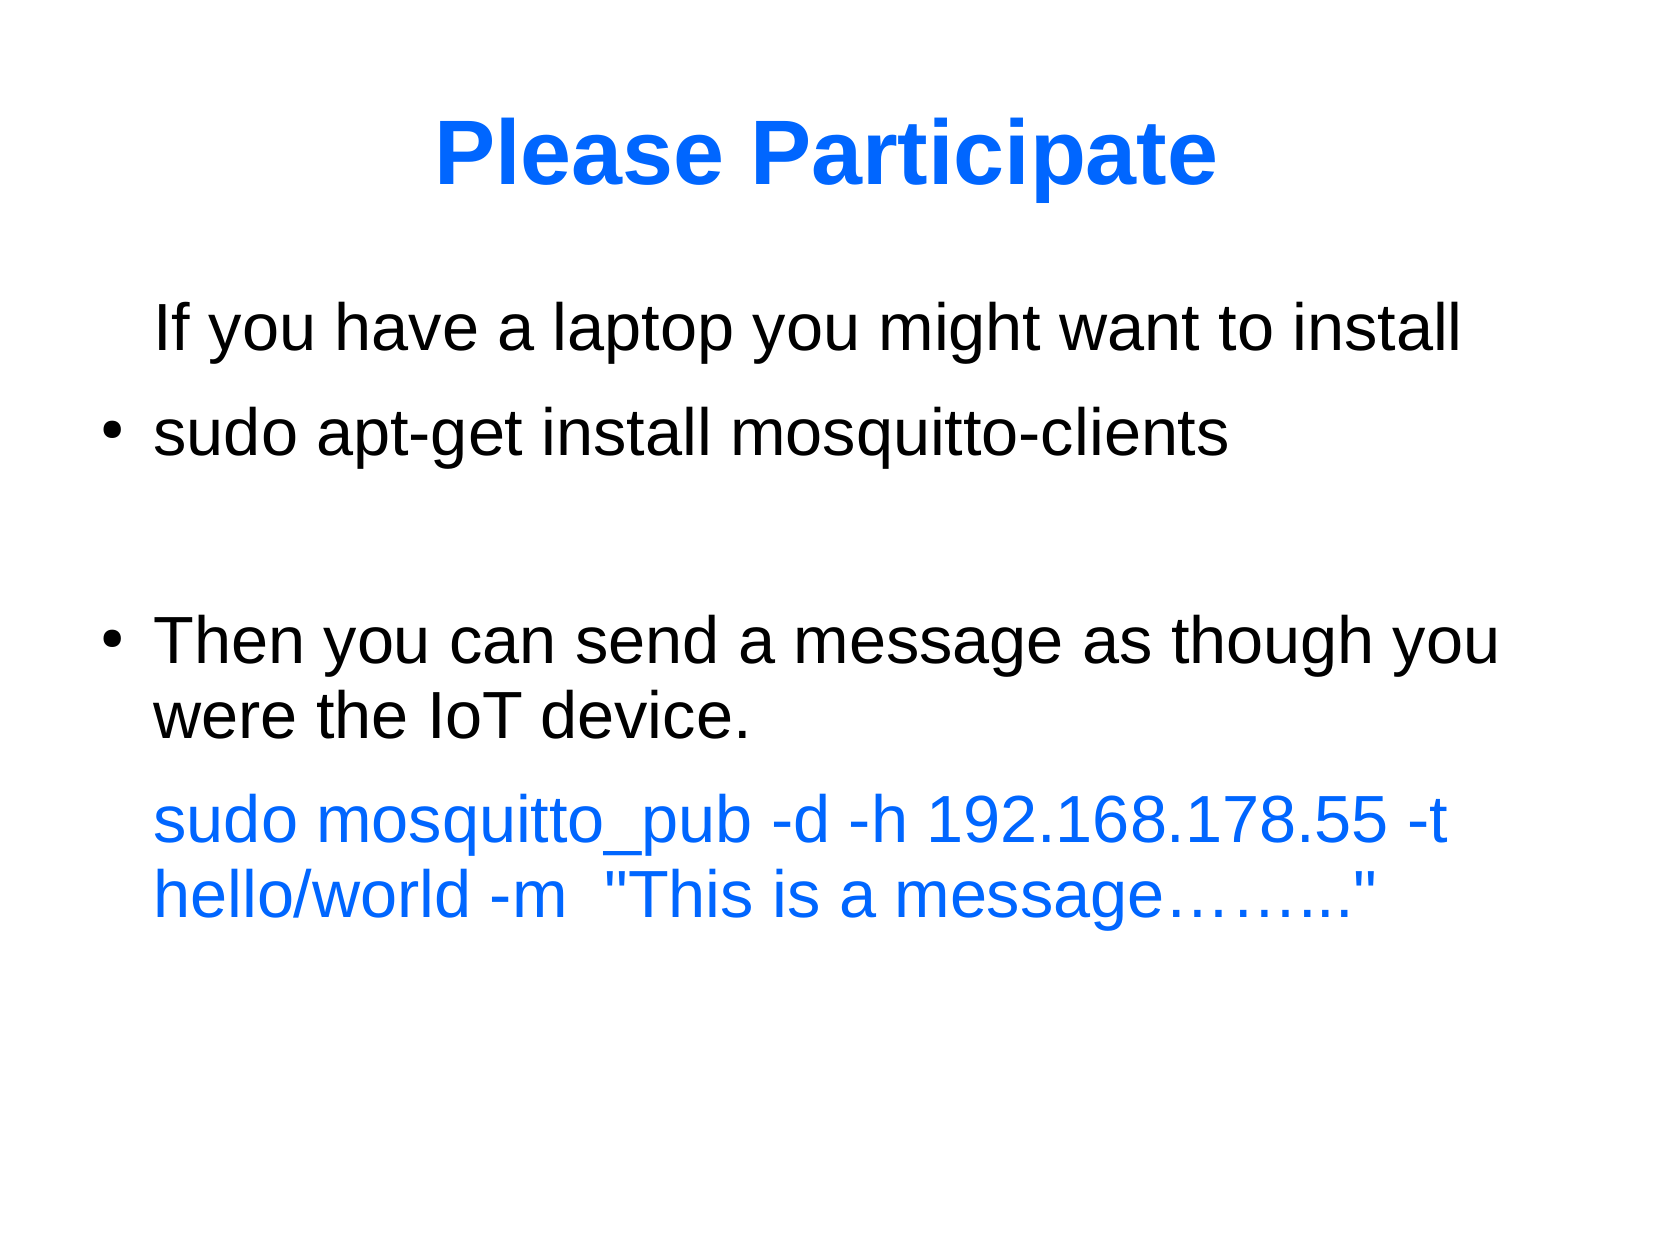

# Please Participate
If you have a laptop you might want to install
sudo apt-get install mosquitto-clients
Then you can send a message as though you were the IoT device.
sudo mosquitto_pub -d -h 192.168.178.55 -t hello/world -m "This is a message……..."